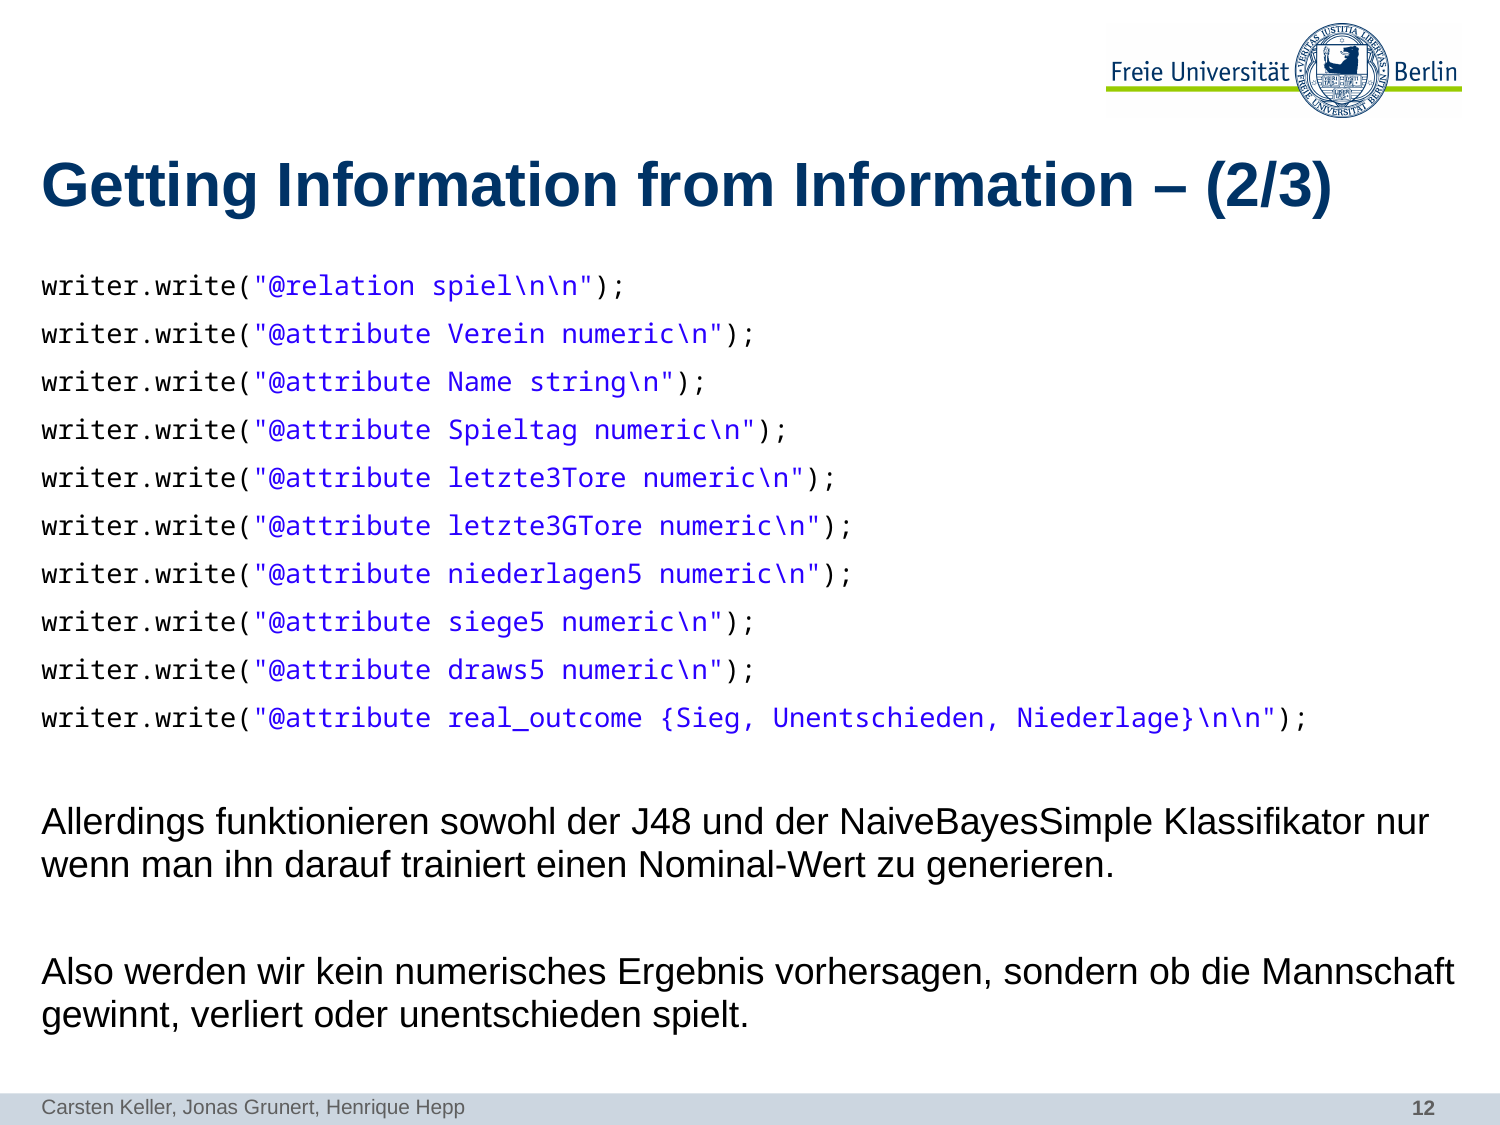

# Getting Information from Information – (2/3)
writer.write("@relation spiel\n\n");
writer.write("@attribute Verein numeric\n");
writer.write("@attribute Name string\n");
writer.write("@attribute Spieltag numeric\n");
writer.write("@attribute letzte3Tore numeric\n");
writer.write("@attribute letzte3GTore numeric\n");
writer.write("@attribute niederlagen5 numeric\n");
writer.write("@attribute siege5 numeric\n");
writer.write("@attribute draws5 numeric\n");
writer.write("@attribute real_outcome {Sieg, Unentschieden, Niederlage}\n\n");
Allerdings funktionieren sowohl der J48 und der NaiveBayesSimple Klassifikator nur wenn man ihn darauf trainiert einen Nominal-Wert zu generieren.
Also werden wir kein numerisches Ergebnis vorhersagen, sondern ob die Mannschaft gewinnt, verliert oder unentschieden spielt.